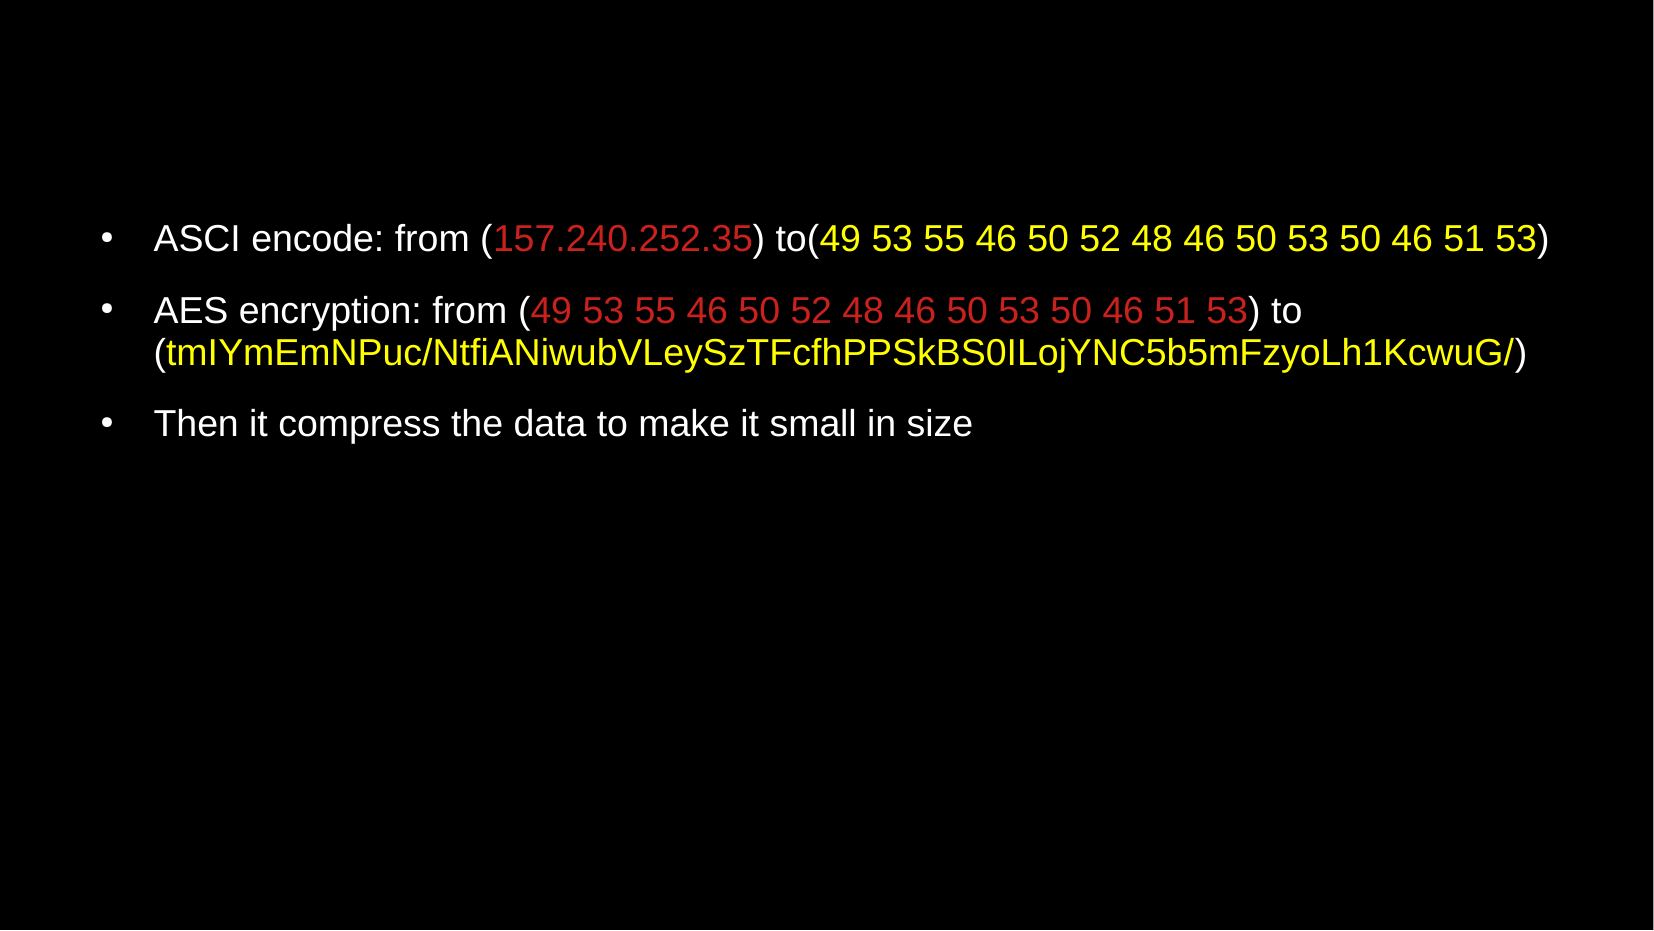

# ASCI encode: from (157.240.252.35) to(49 53 55 46 50 52 48 46 50 53 50 46 51 53)
AES encryption: from (49 53 55 46 50 52 48 46 50 53 50 46 51 53) to (tmIYmEmNPuc/NtfiANiwubVLeySzTFcfhPPSkBS0ILojYNC5b5mFzyoLh1KcwuG/)
Then it compress the data to make it small in size
28